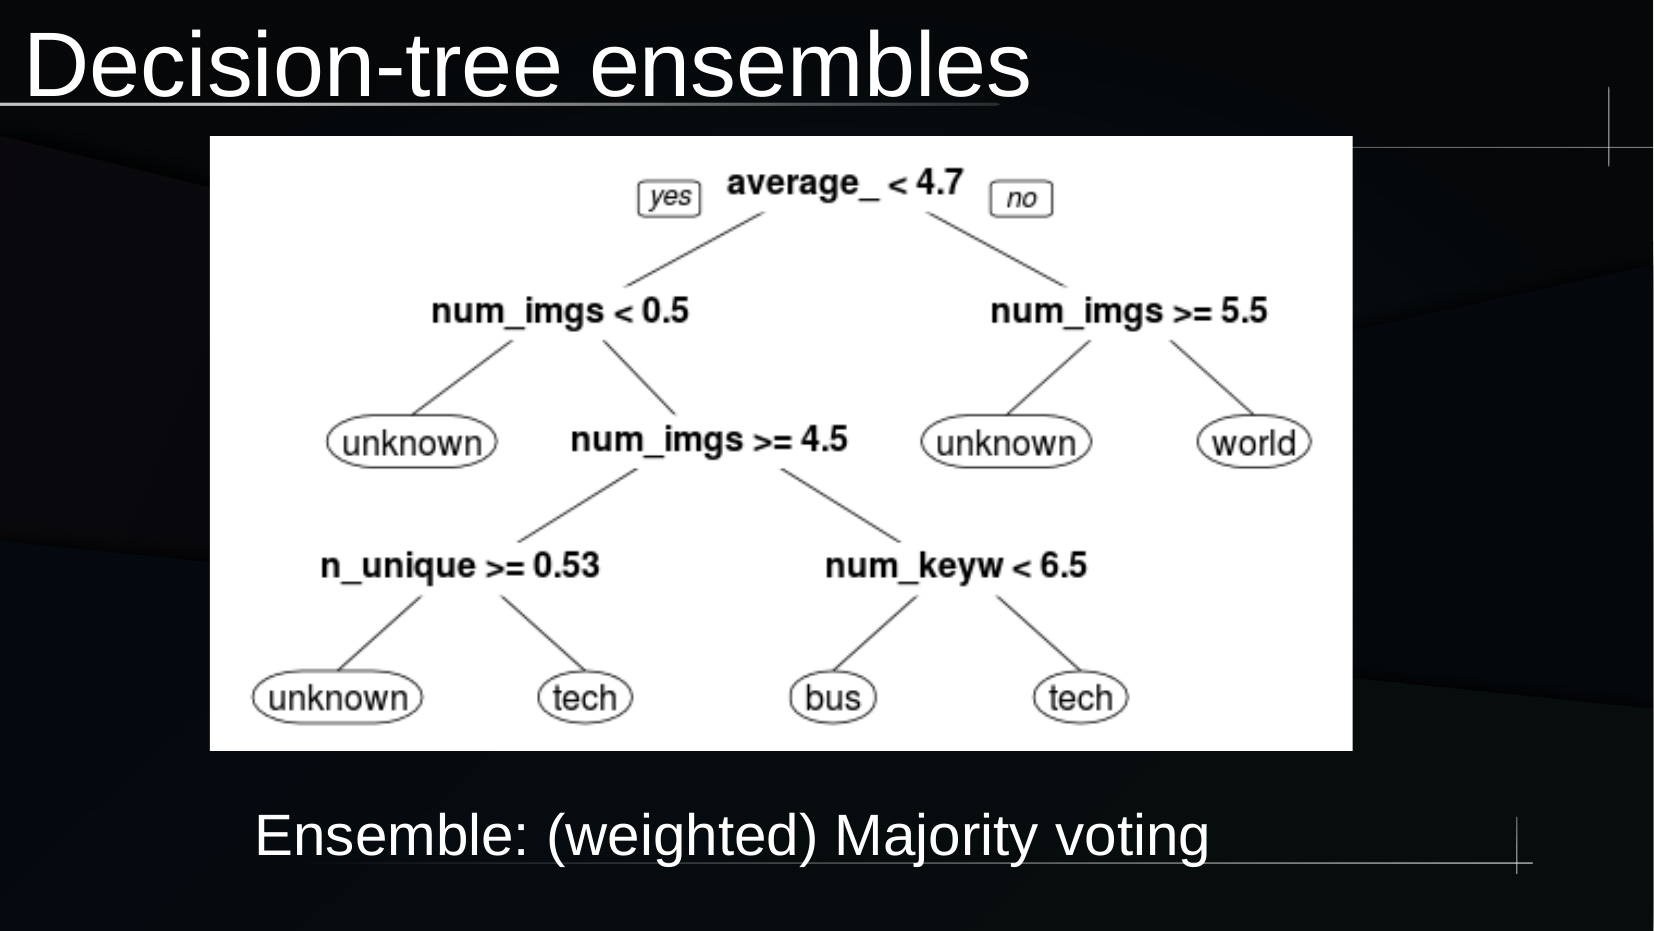

# Decision-tree ensembles
Ensemble: (weighted) Majority voting